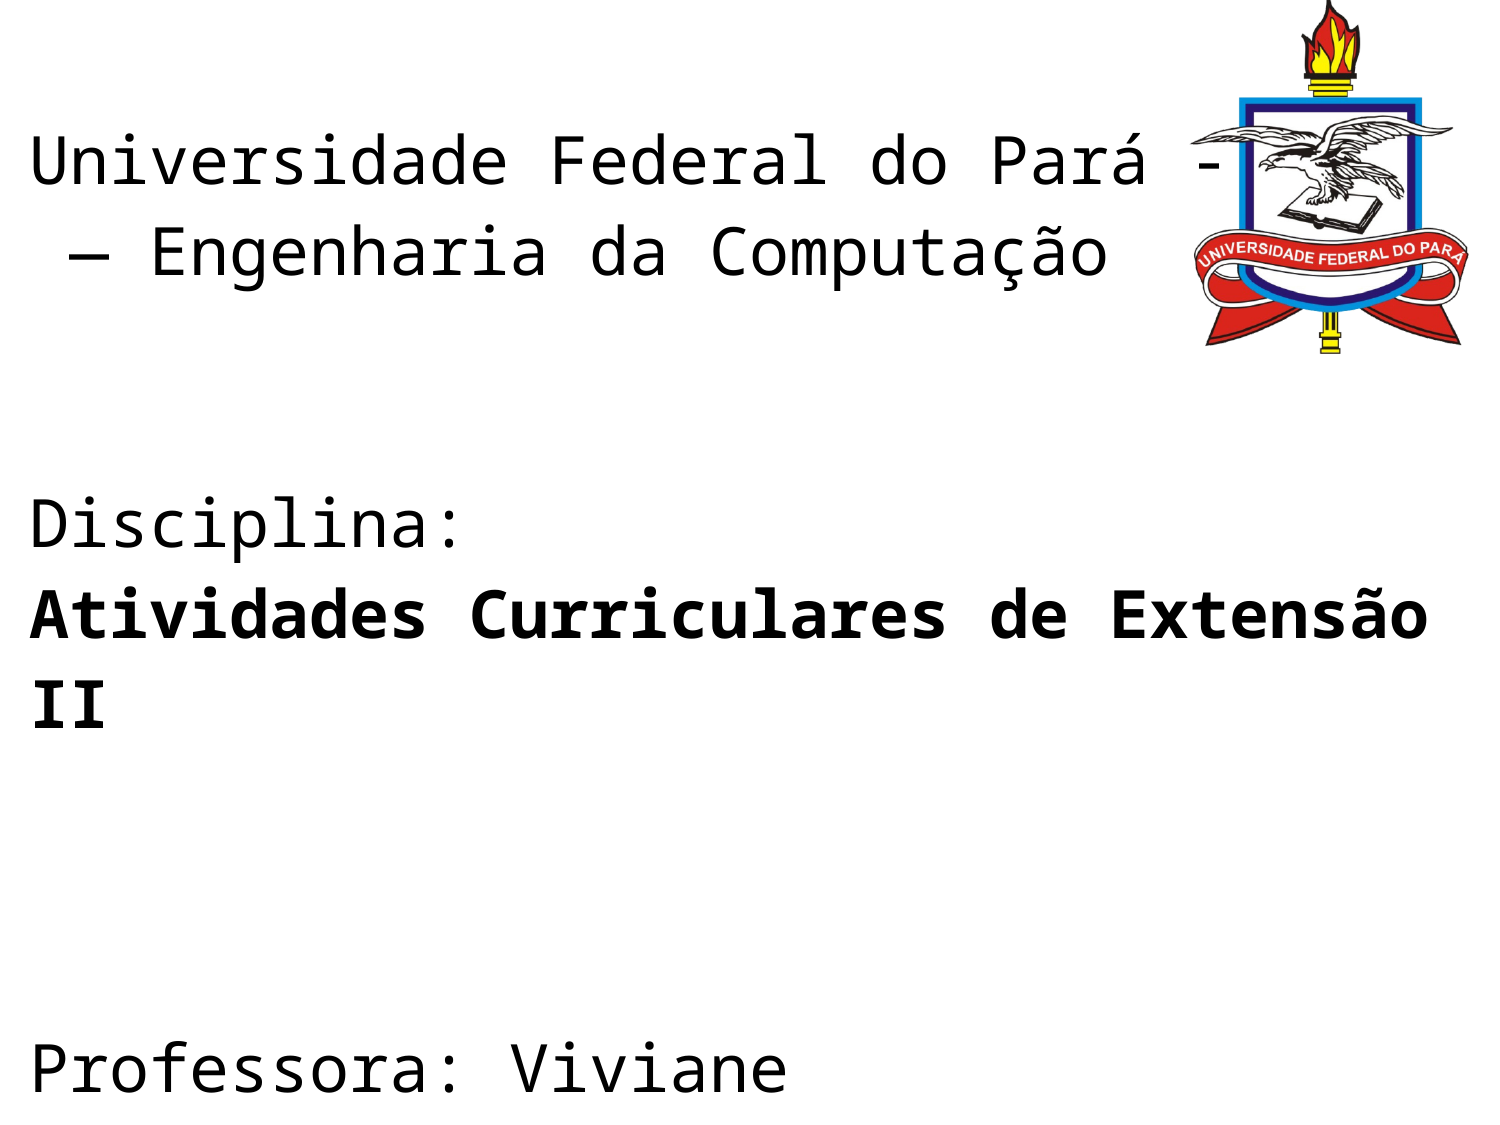

Universidade Federal do Pará -
 — Engenharia da Computação
Disciplina:
Atividades Curriculares de Extensão II
Professora: Viviane
Alunos: Débora, Josias, Manoel, Yan